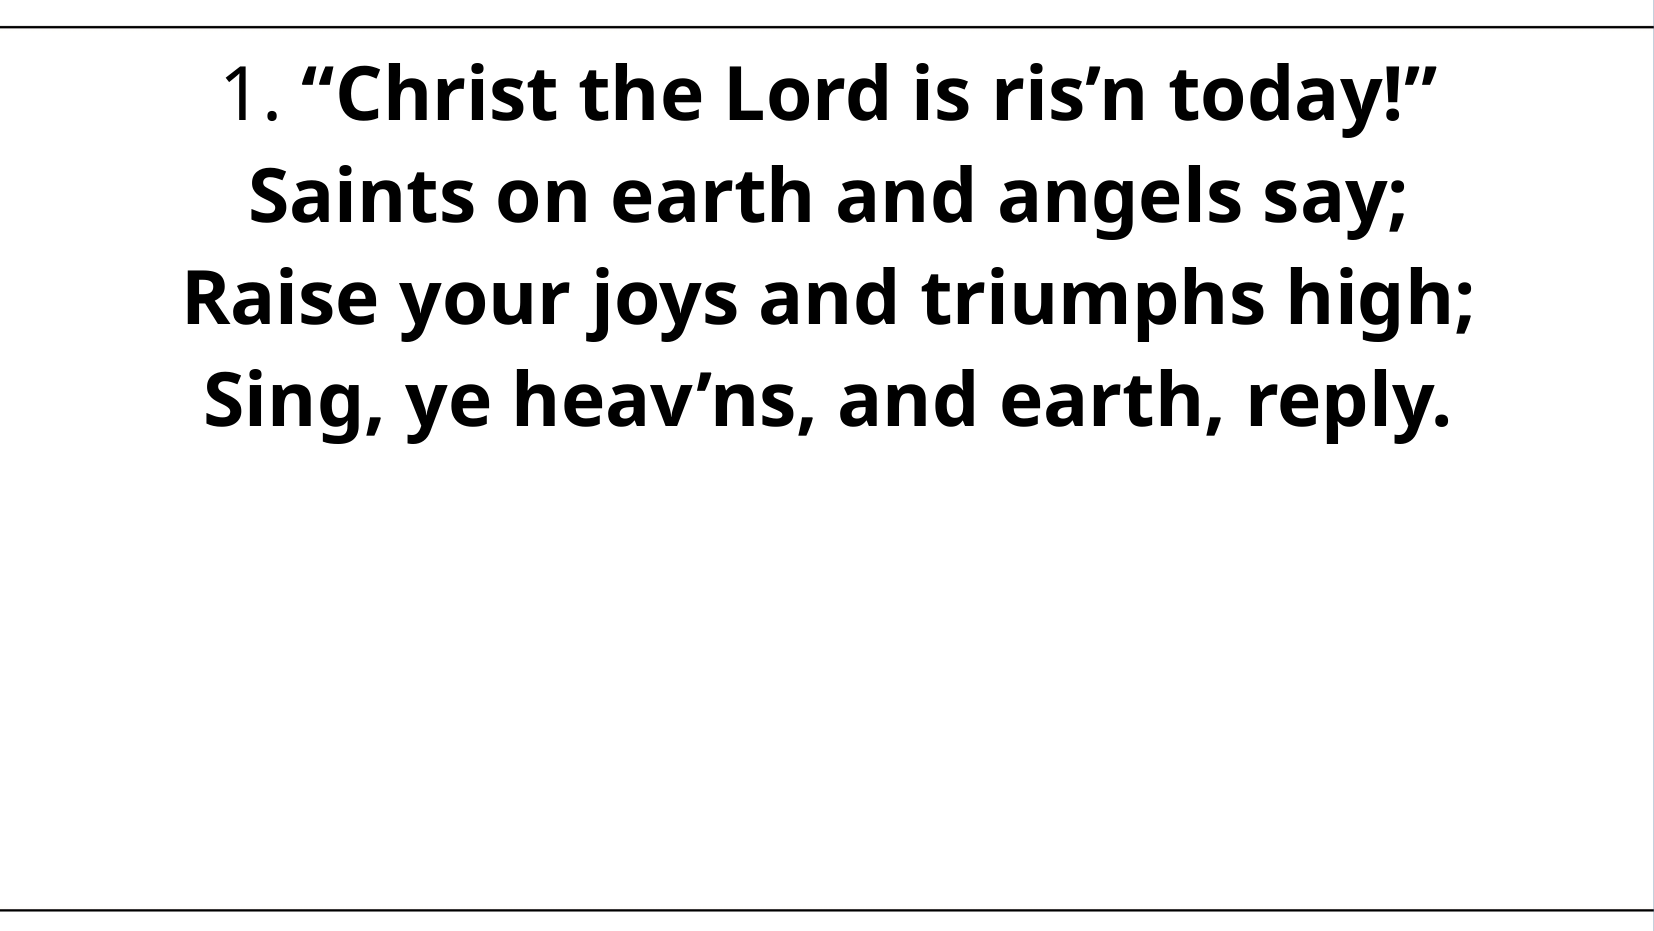

1. “Christ the Lord is ris’n today!”
Saints on earth and angels say;
Raise your joys and triumphs high;
Sing, ye heav’ns, and earth, reply.